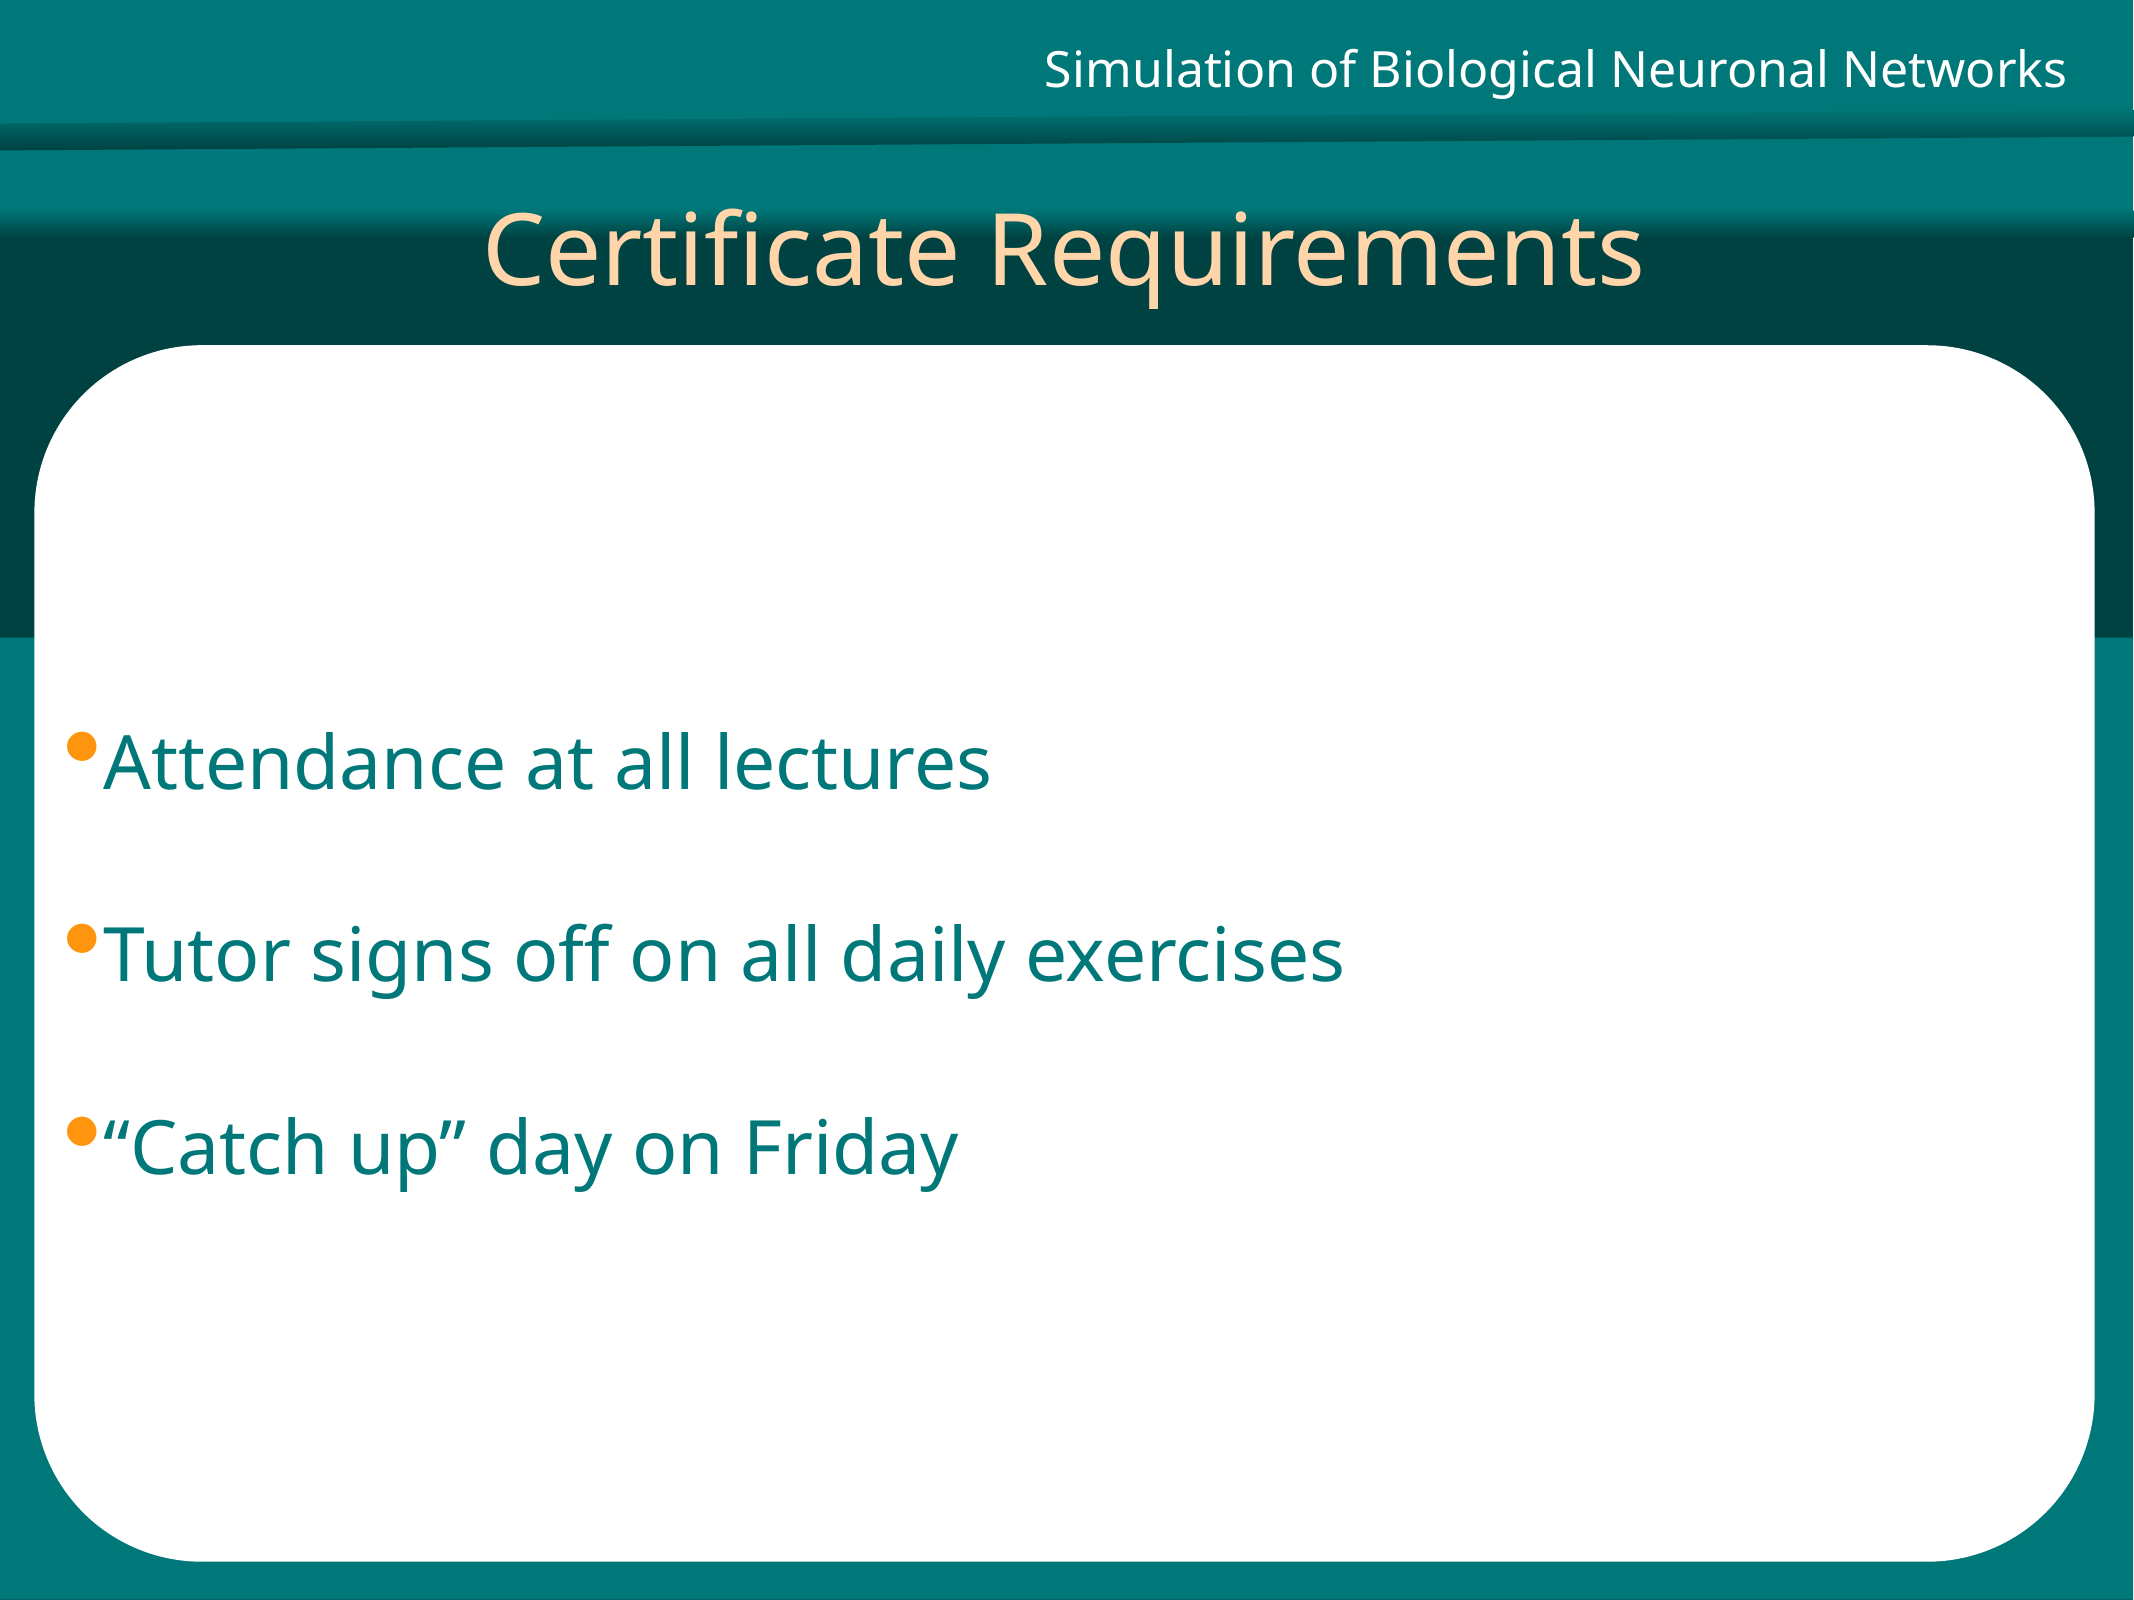

Simulation of Biological Neuronal Networks
Certificate Requirements
Attendance at all lectures
Tutor signs off on all daily exercises
“Catch up” day on Friday